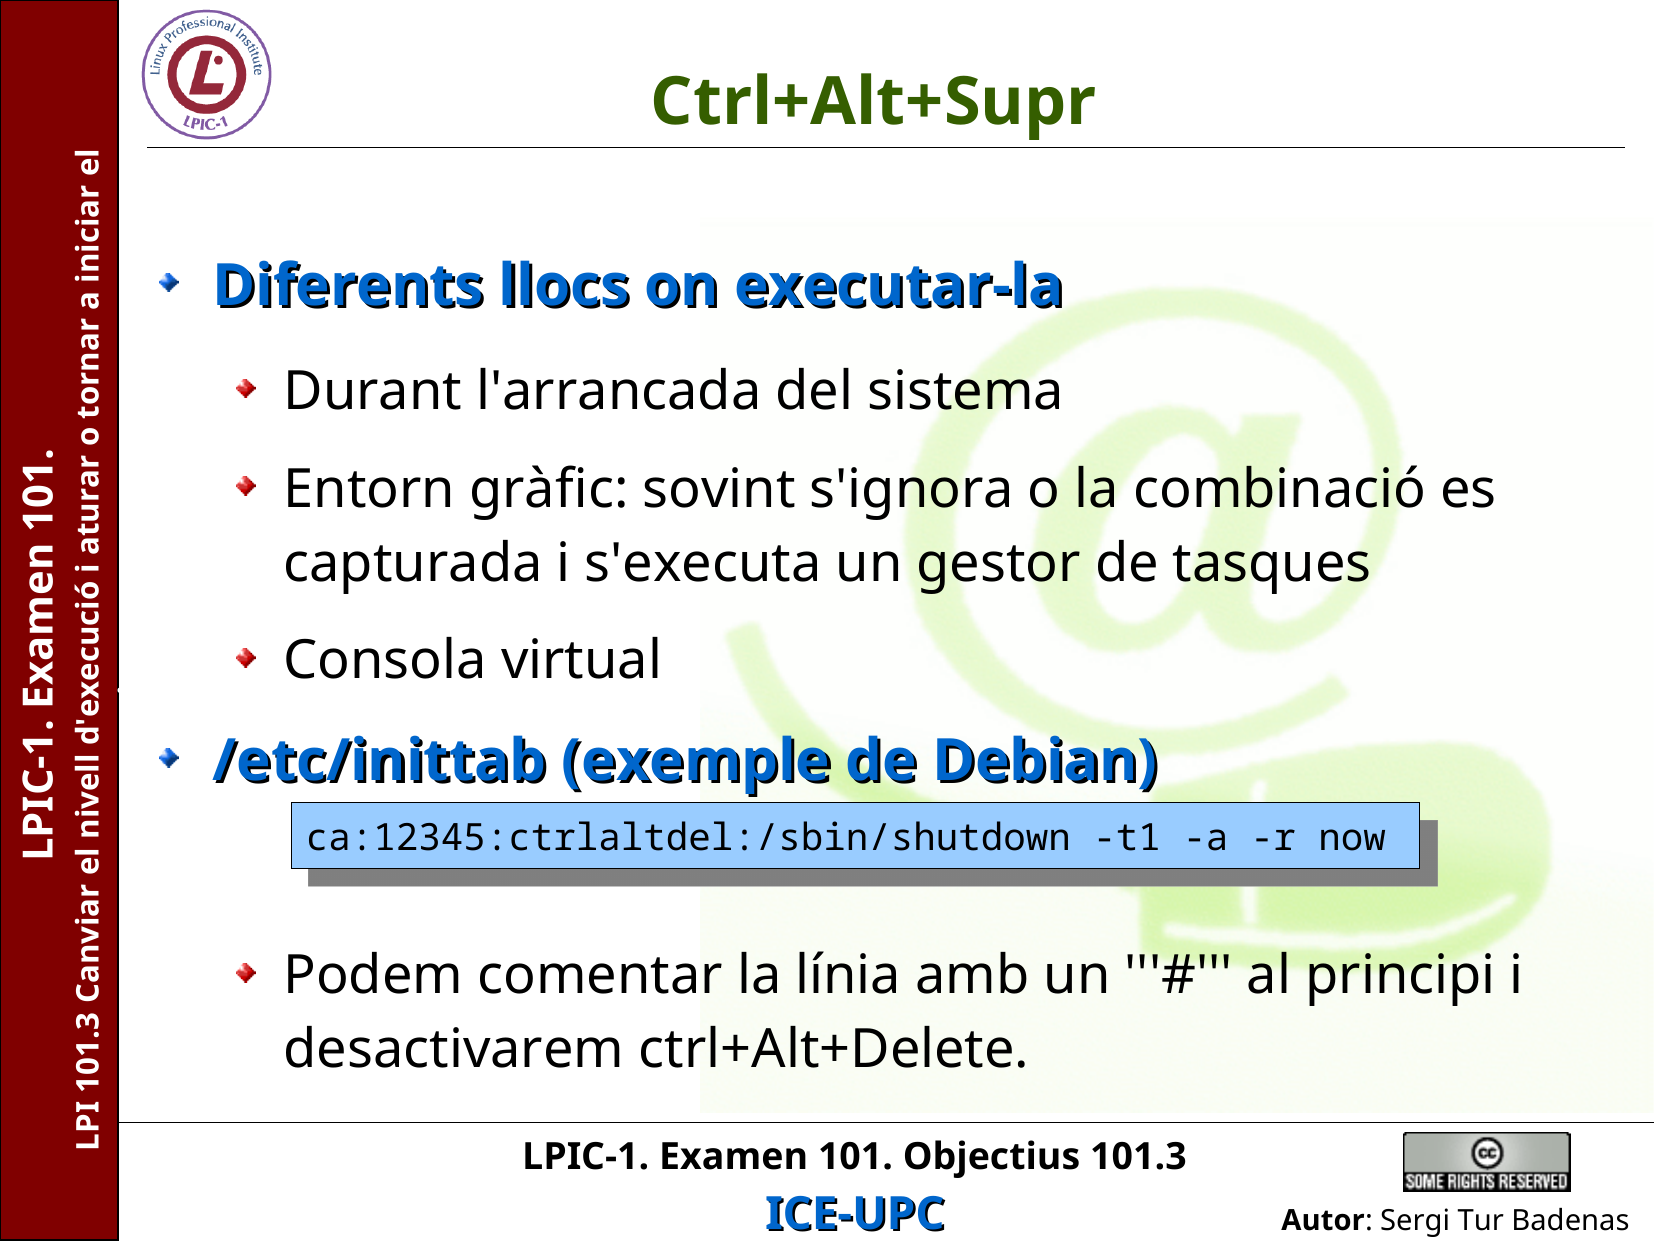

# Ctrl+Alt+Supr
Diferents llocs on executar-la
Durant l'arrancada del sistema
Entorn gràfic: sovint s'ignora o la combinació es capturada i s'executa un gestor de tasques
Consola virtual
/etc/inittab (exemple de Debian)
Podem comentar la línia amb un '''#''' al principi i desactivarem ctrl+Alt+Delete.
ca:12345:ctrlaltdel:/sbin/shutdown -t1 -a -r now